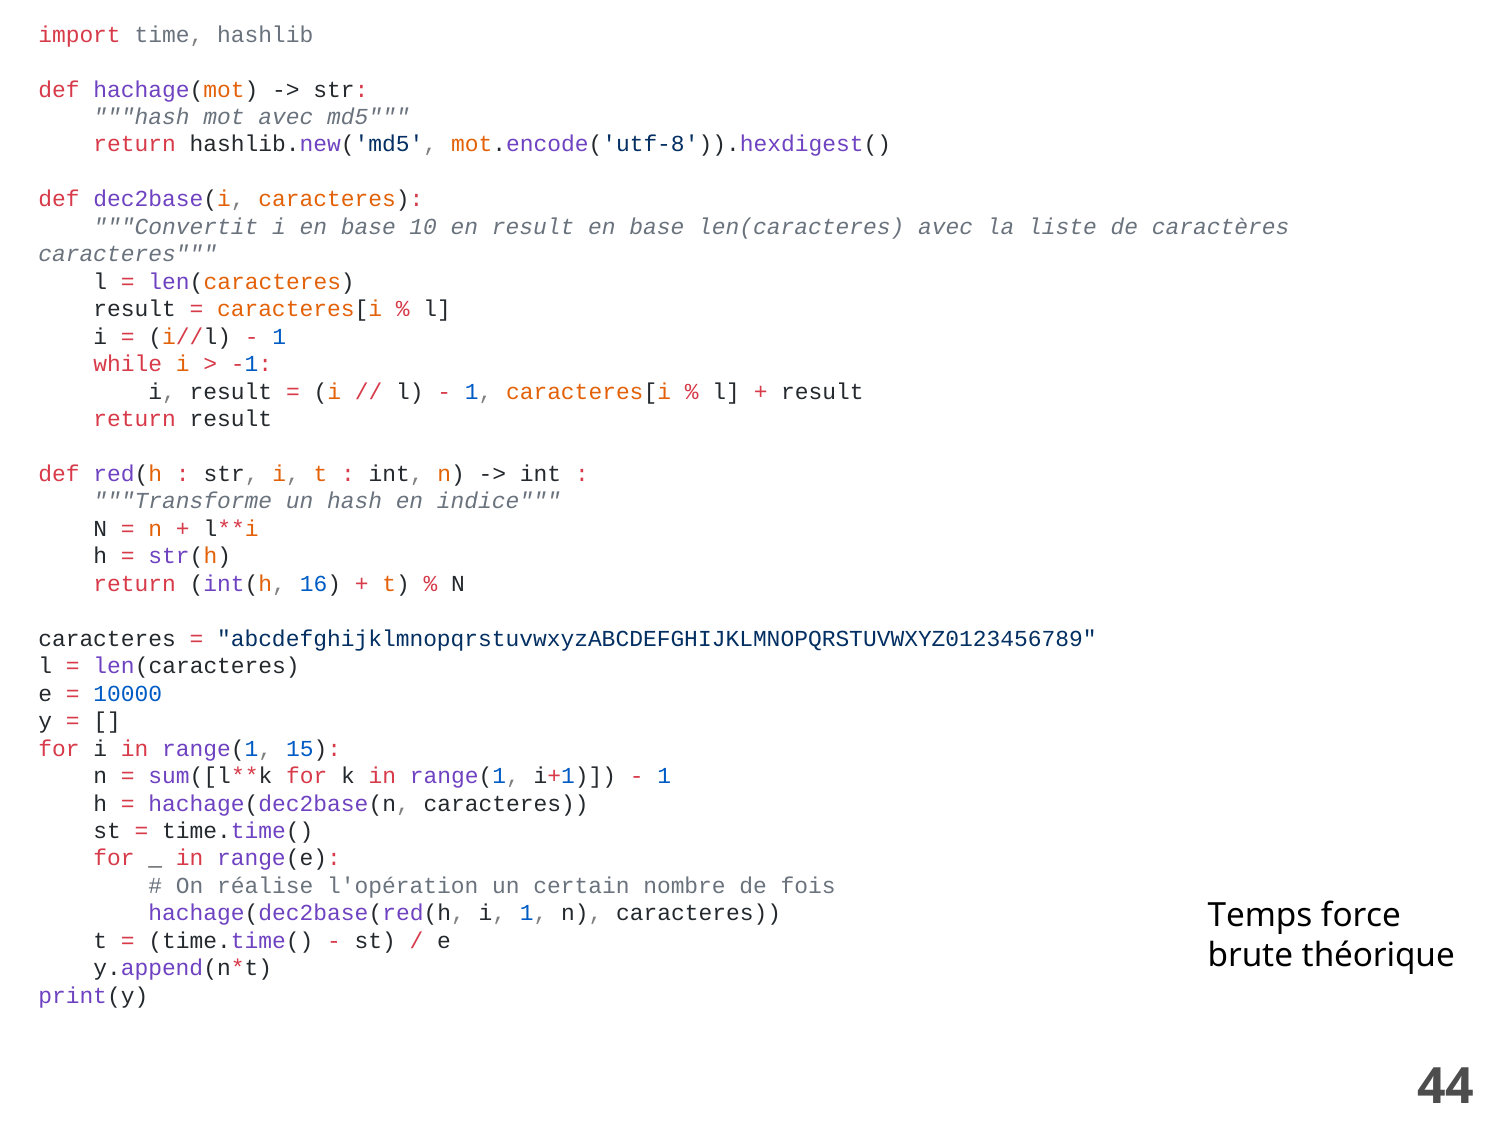

import time, hashlib
def hachage(mot) -> str:
 """hash mot avec md5"""
 return hashlib.new('md5', mot.encode('utf-8')).hexdigest()
def dec2base(i, caracteres):
 """Convertit i en base 10 en result en base len(caracteres) avec la liste de caractères caracteres"""
 l = len(caracteres)
 result = caracteres[i % l]
 i = (i//l) - 1
 while i > -1:
 i, result = (i // l) - 1, caracteres[i % l] + result
 return result
def red(h : str, i, t : int, n) -> int :
 """Transforme un hash en indice"""
 N = n + l**i
 h = str(h)
 return (int(h, 16) + t) % N
caracteres = "abcdefghijklmnopqrstuvwxyzABCDEFGHIJKLMNOPQRSTUVWXYZ0123456789"
l = len(caracteres)
e = 10000
y = []
for i in range(1, 15):
 n = sum([l**k for k in range(1, i+1)]) - 1
 h = hachage(dec2base(n, caracteres))
 st = time.time()
 for _ in range(e):
 # On réalise l'opération un certain nombre de fois
 hachage(dec2base(red(h, i, 1, n), caracteres))
 t = (time.time() - st) / e
 y.append(n*t)
print(y)
Temps force brute théorique